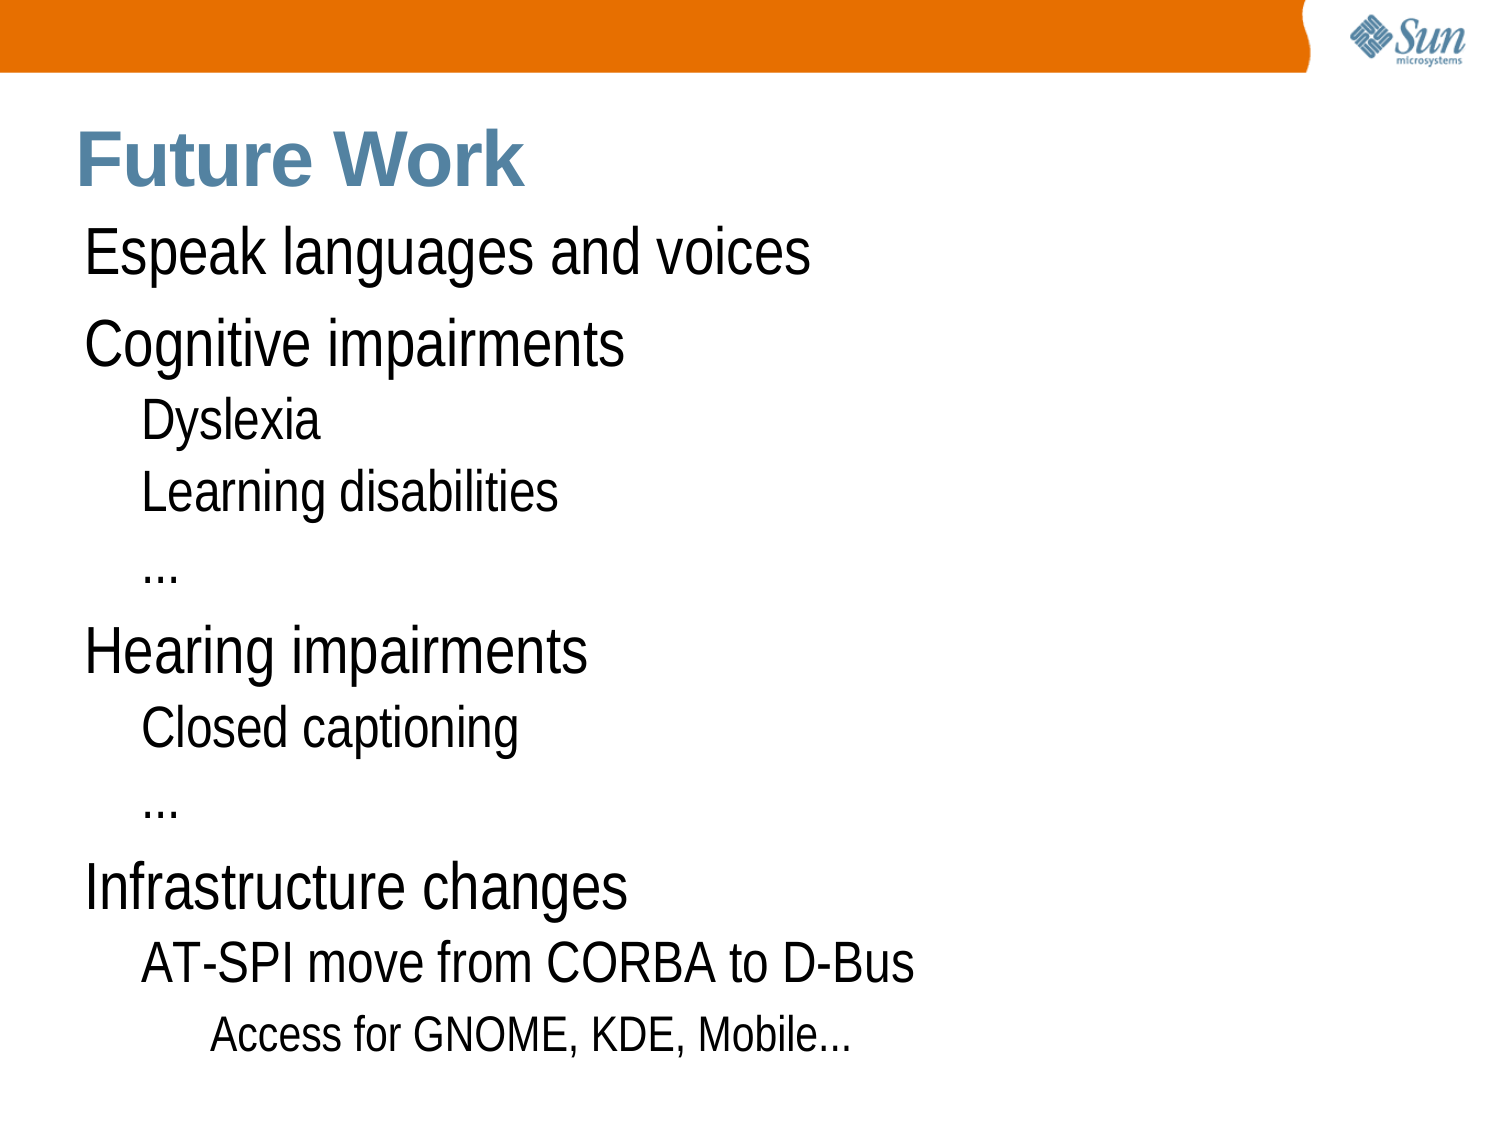

# Future Work
Espeak languages and voices
Cognitive impairments
Dyslexia
Learning disabilities
...
Hearing impairments
Closed captioning
...
Infrastructure changes
AT-SPI move from CORBA to D-Bus
Access for GNOME, KDE, Mobile...